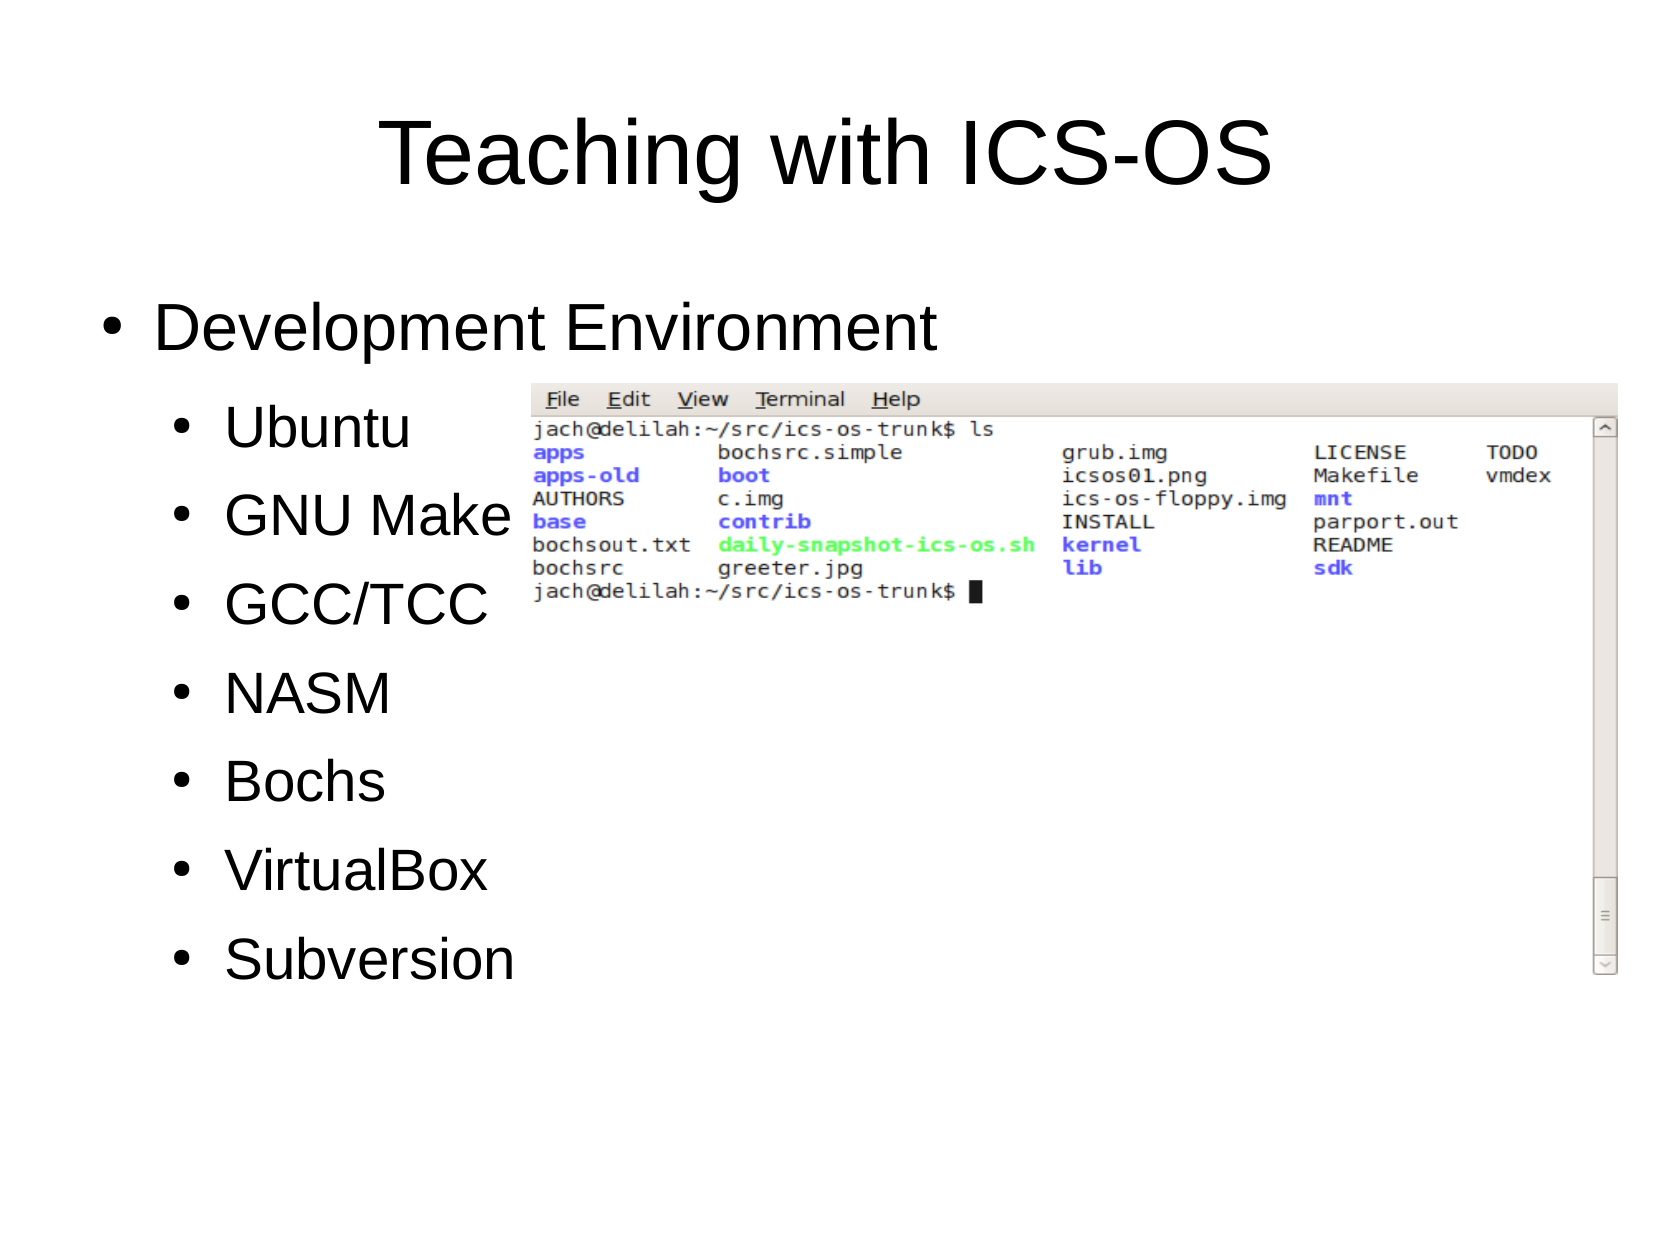

# Teaching with ICS-OS
Development Environment
Ubuntu
GNU Make
GCC/TCC
NASM
Bochs
VirtualBox
Subversion